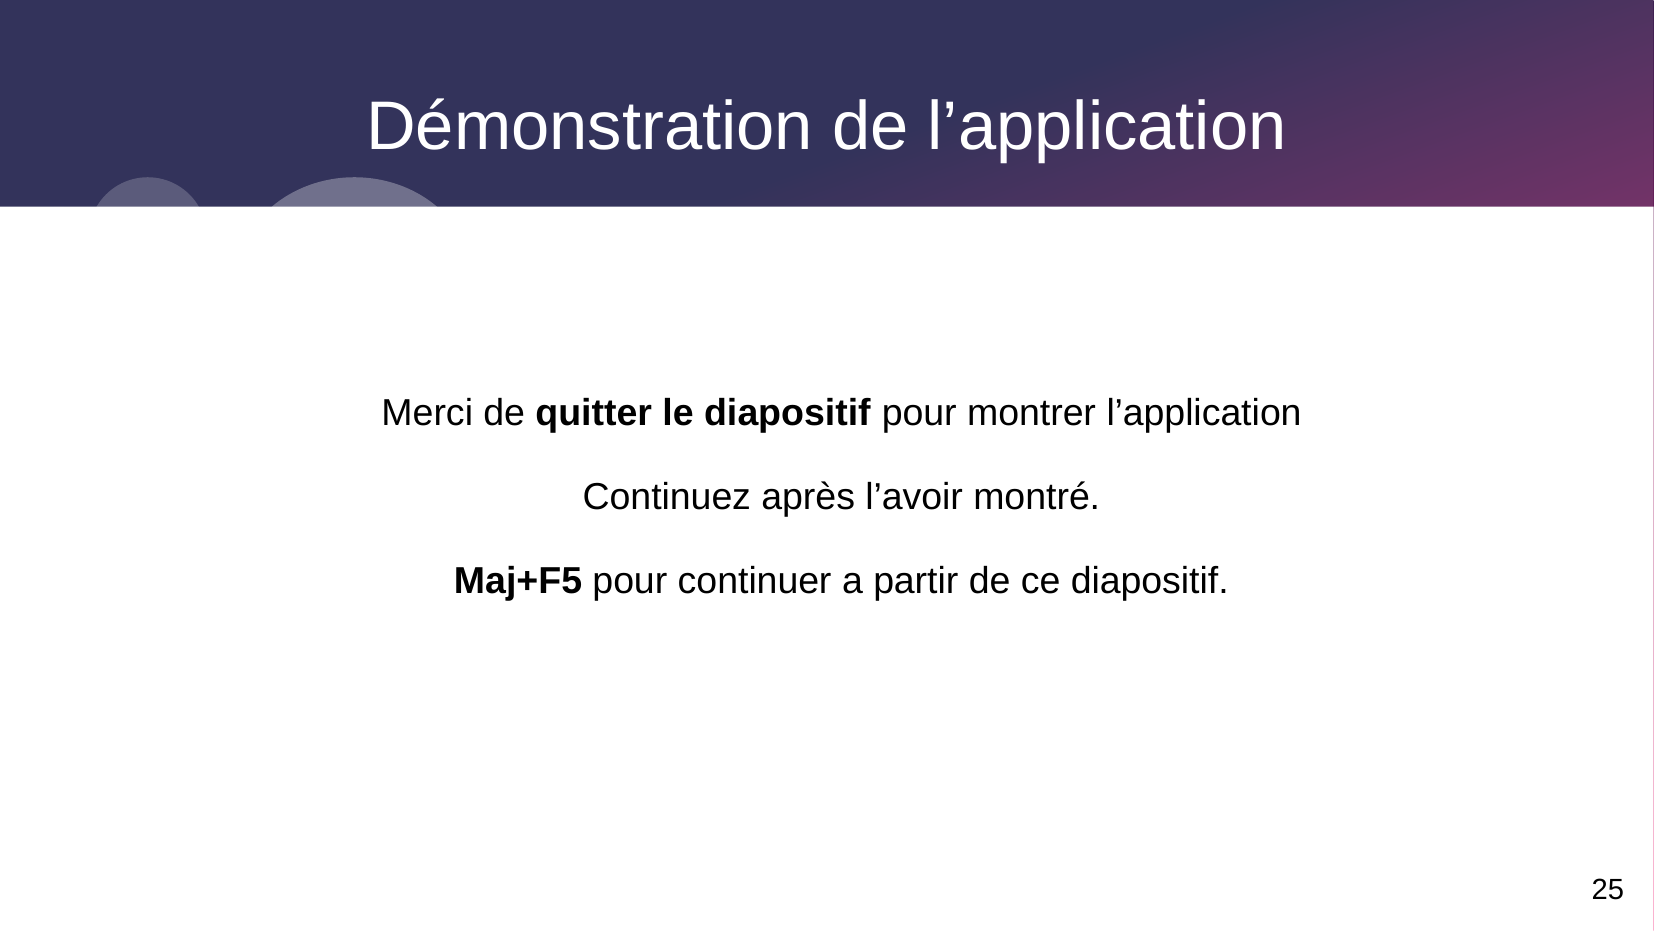

# Démonstration de l’application
Merci de quitter le diapositif pour montrer l’application
Continuez après l’avoir montré.
Maj+F5 pour continuer a partir de ce diapositif.